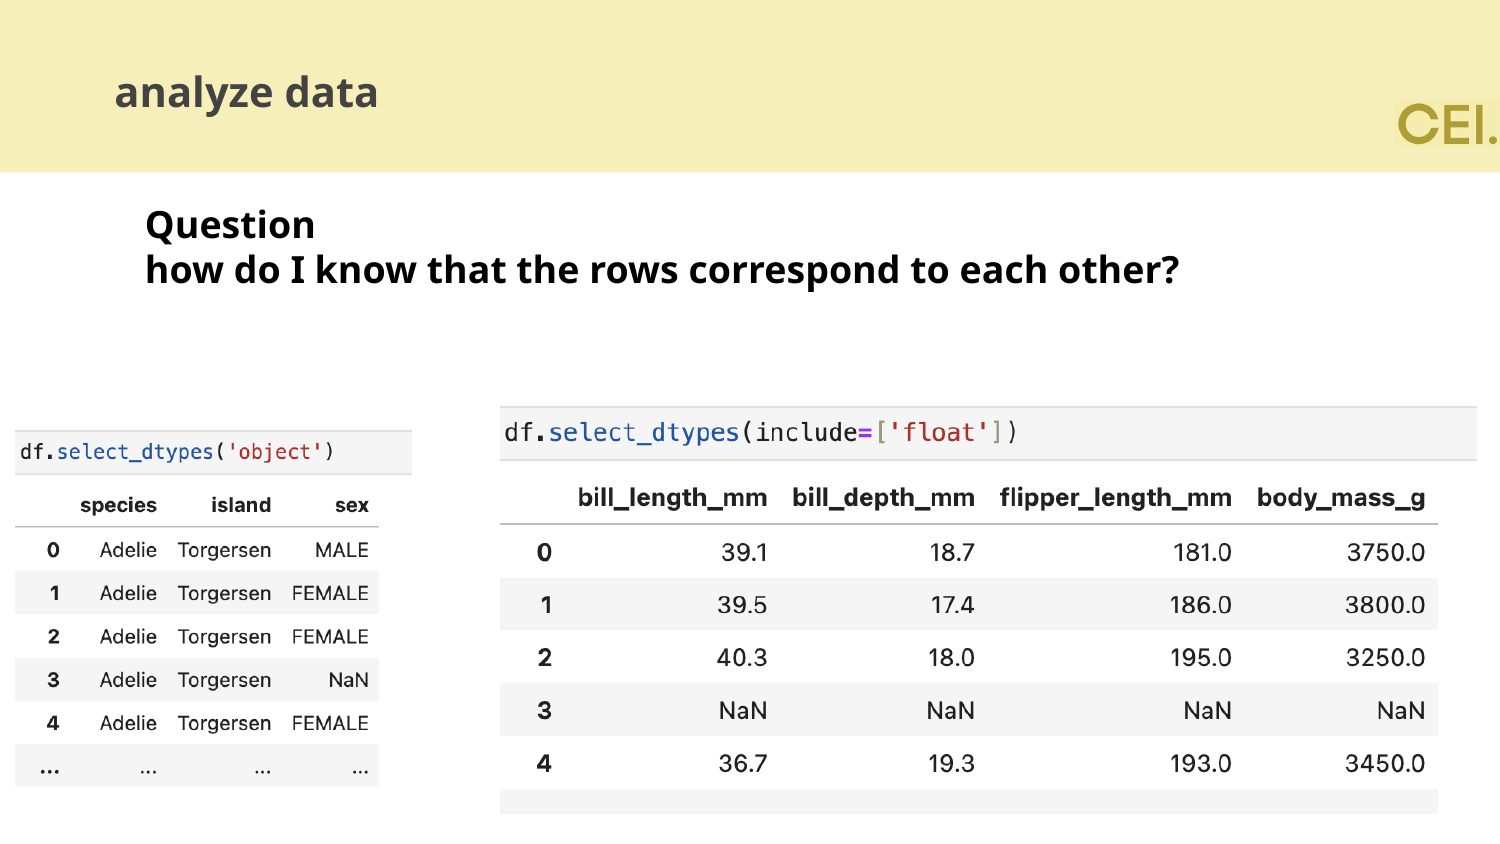

analyze data
python if else statements
Question
how do I know that the rows correspond to each other?